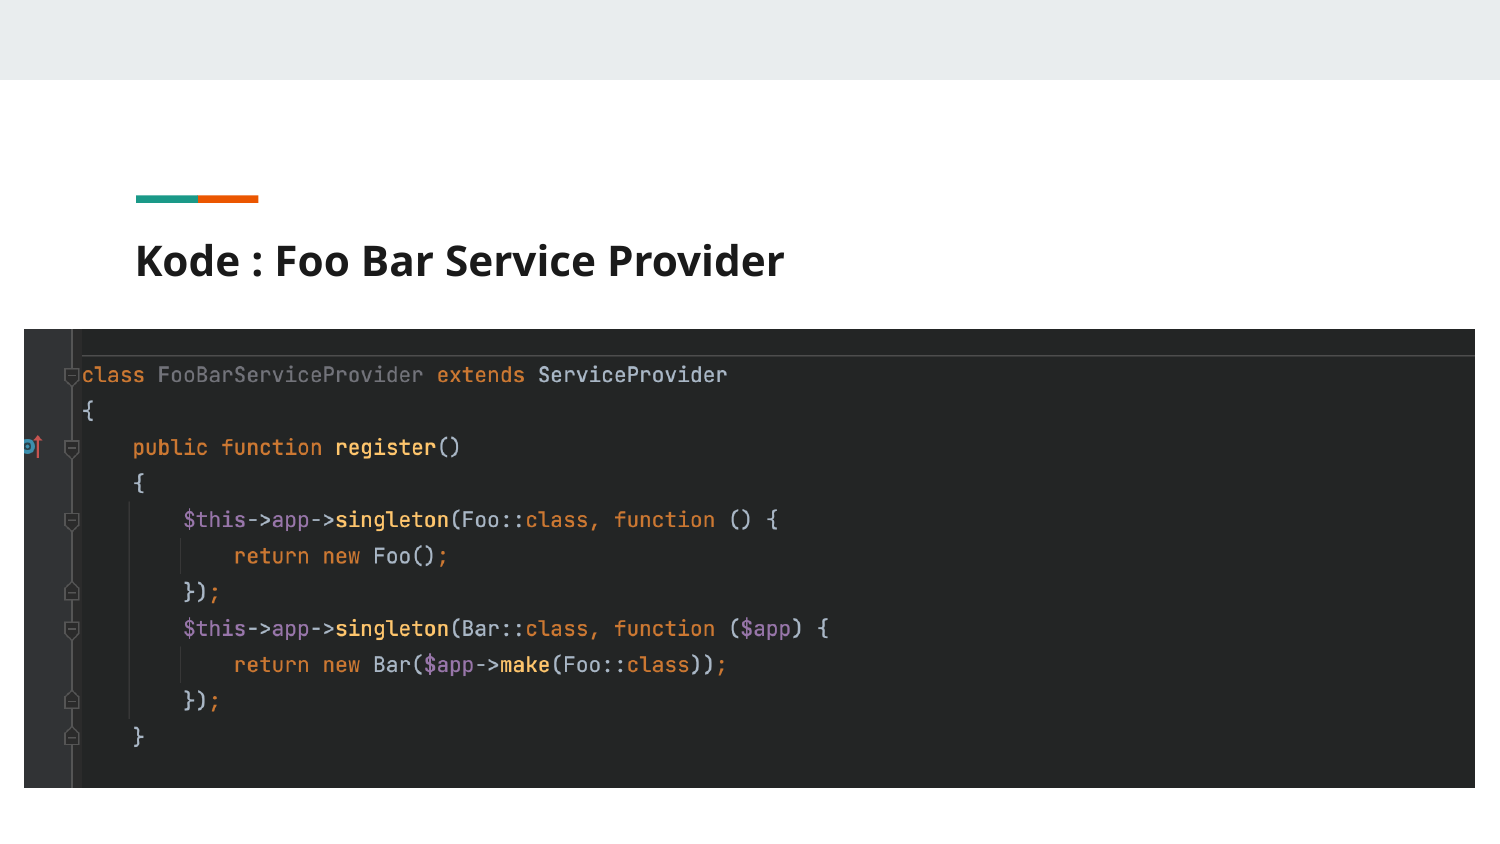

# Kode : Foo Bar Service Provider